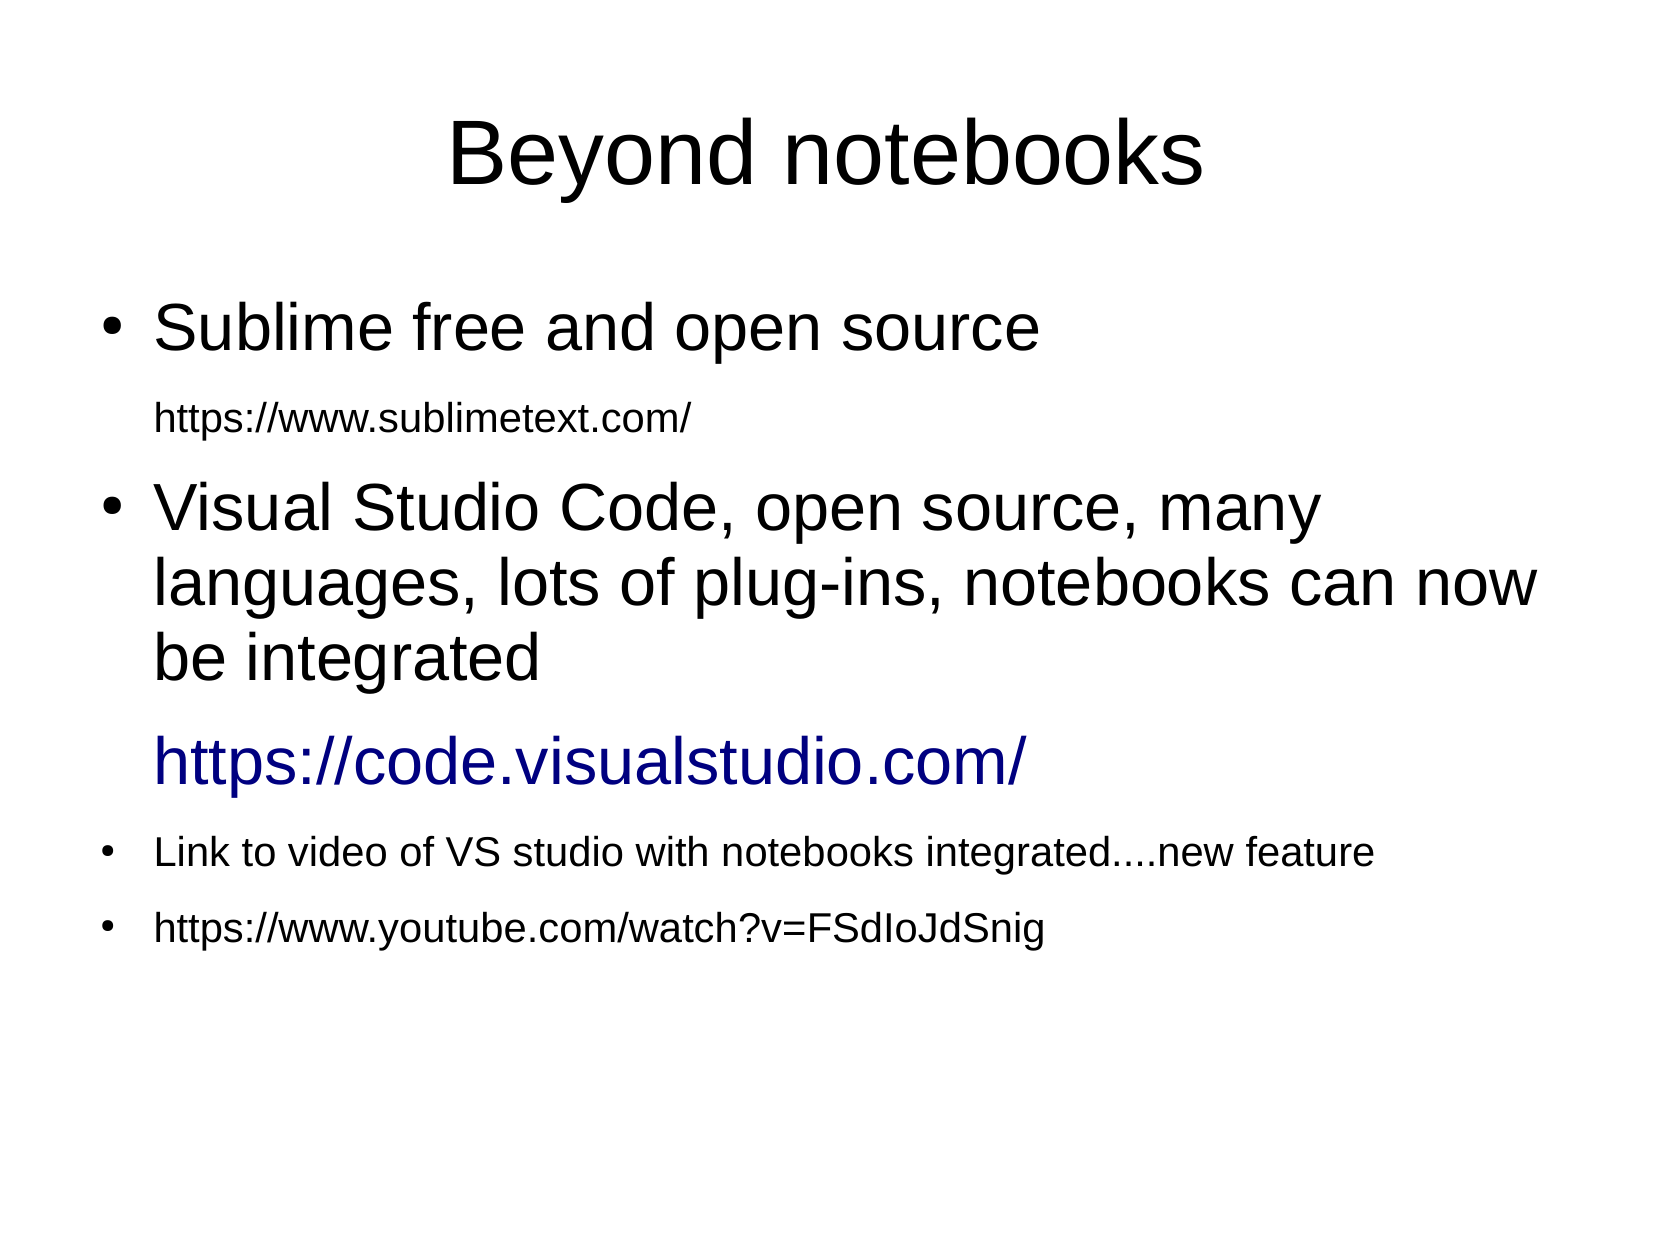

# Beyond notebooks
Sublime free and open source
https://www.sublimetext.com/
Visual Studio Code, open source, many languages, lots of plug-ins, notebooks can now be integrated
https://code.visualstudio.com/
Link to video of VS studio with notebooks integrated....new feature
https://www.youtube.com/watch?v=FSdIoJdSnig